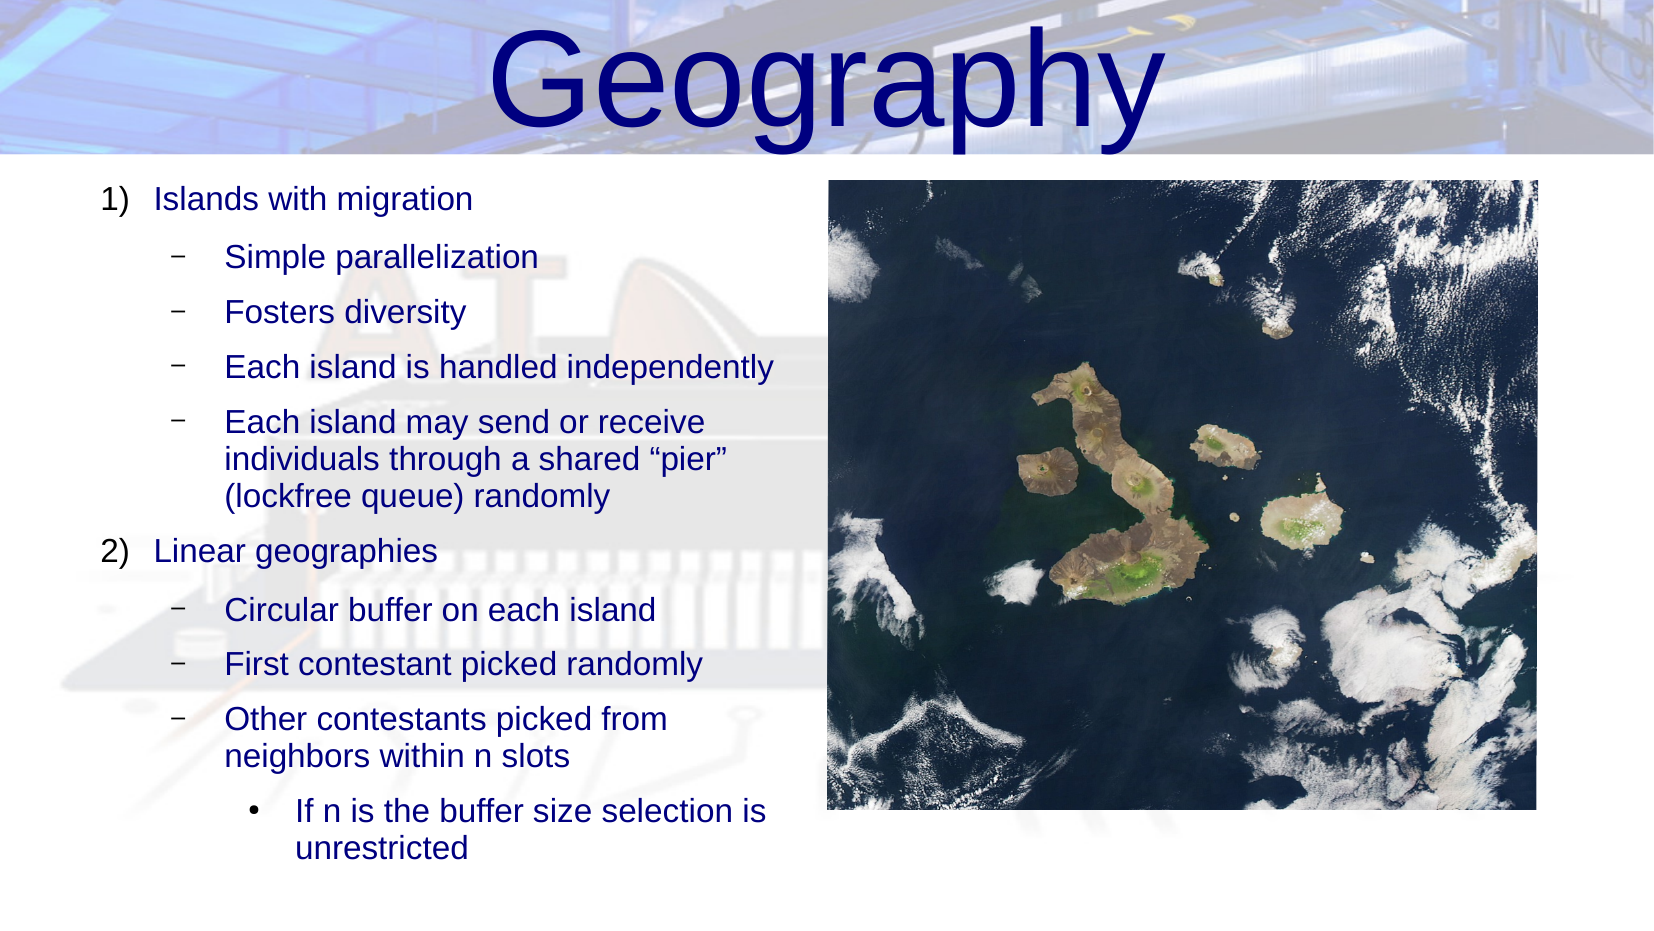

# Geography
Islands with migration
Simple parallelization
Fosters diversity
Each island is handled independently
Each island may send or receive individuals through a shared “pier” (lockfree queue) randomly
Linear geographies
Circular buffer on each island
First contestant picked randomly
Other contestants picked from neighbors within n slots
If n is the buffer size selection is unrestricted